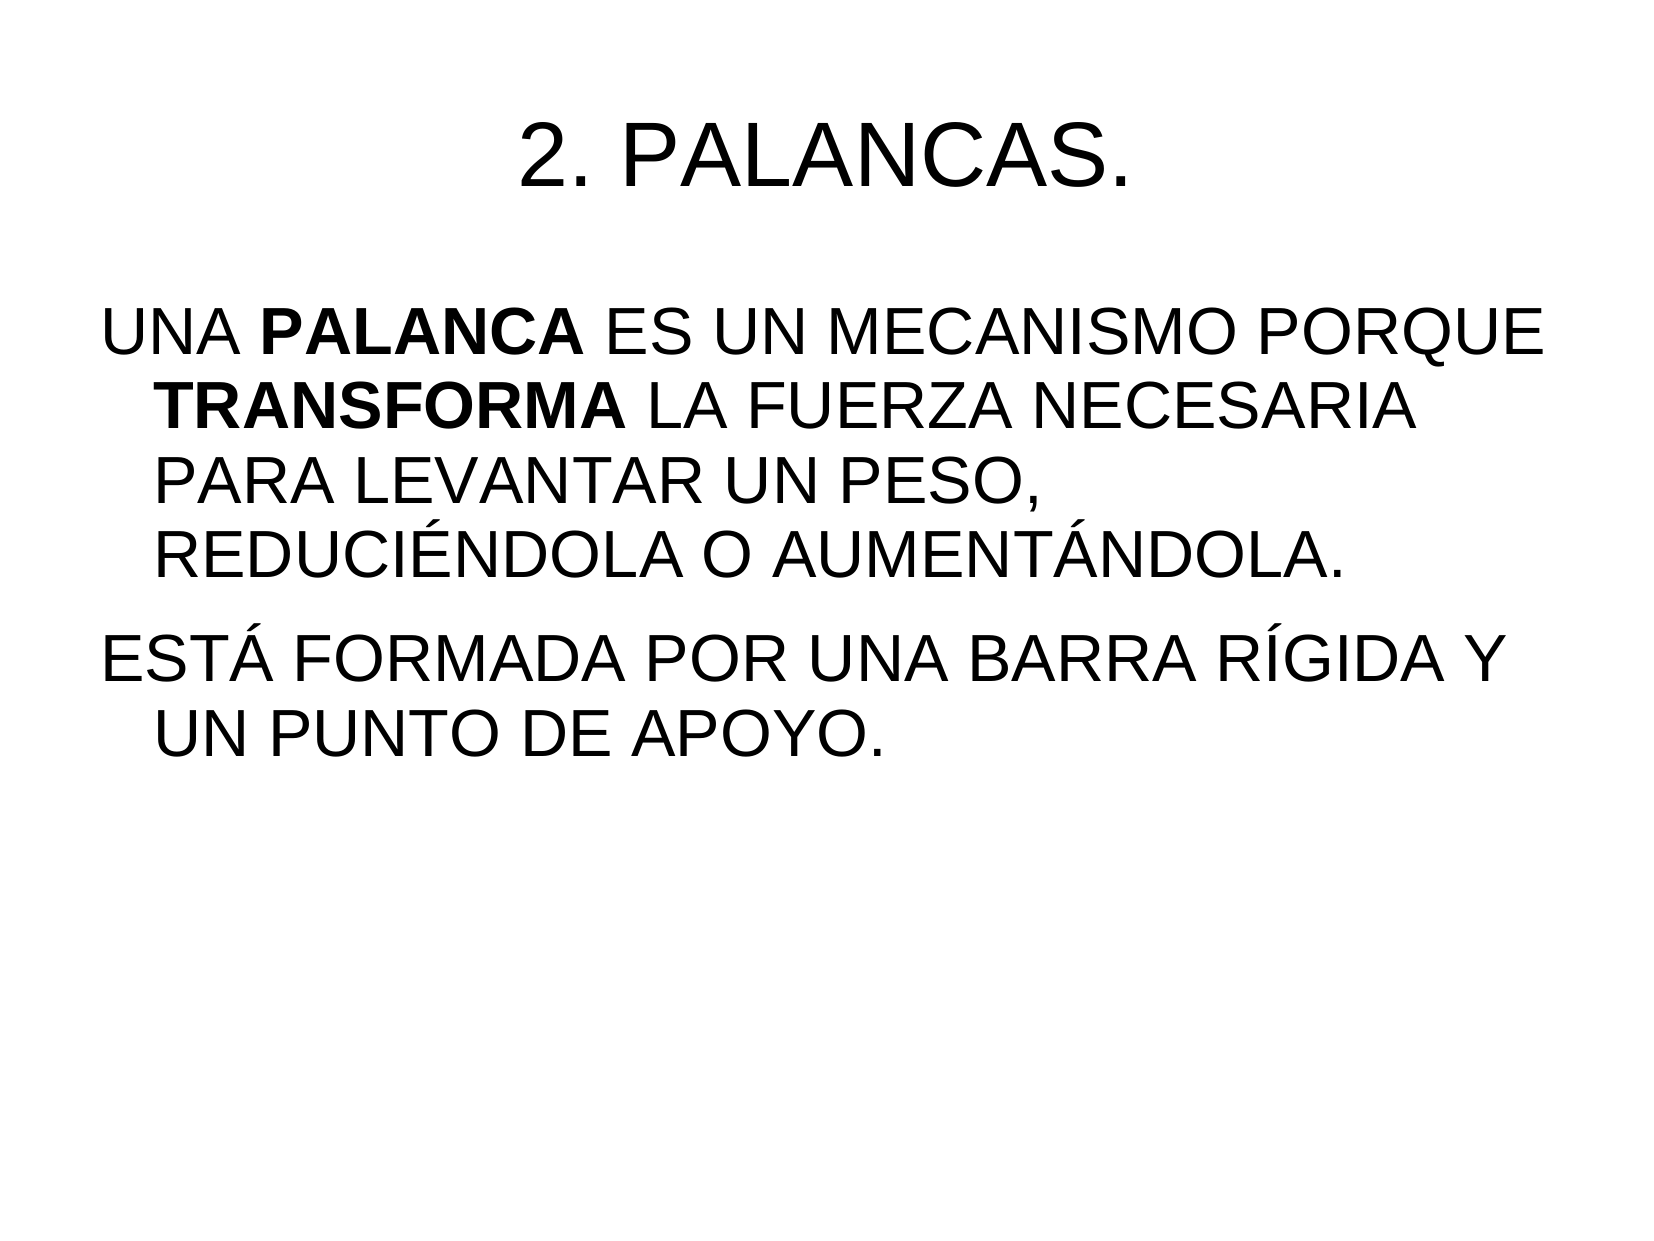

# 2. PALANCAS.
UNA PALANCA ES UN MECANISMO PORQUE TRANSFORMA LA FUERZA NECESARIA PARA LEVANTAR UN PESO, REDUCIÉNDOLA O AUMENTÁNDOLA.
ESTÁ FORMADA POR UNA BARRA RÍGIDA Y UN PUNTO DE APOYO.